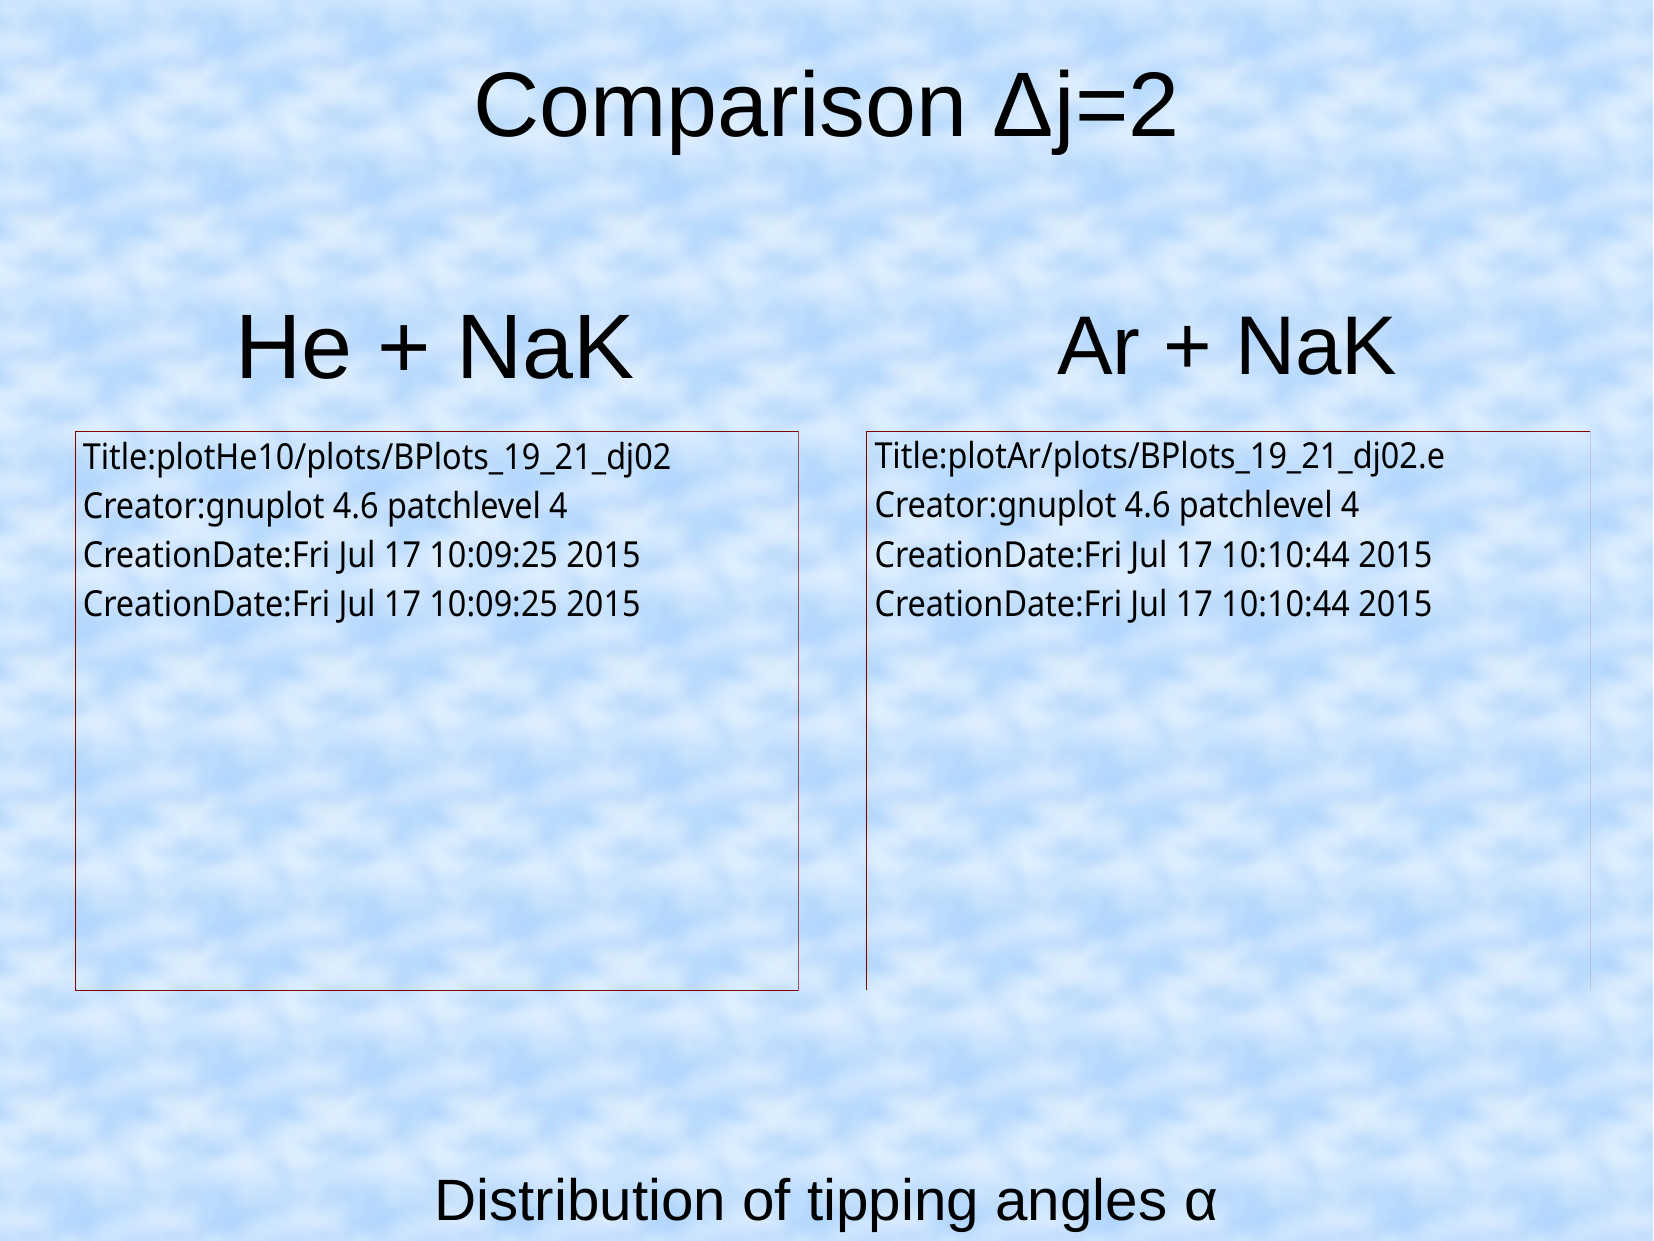

Comparison Δj=2
Ar + NaK
# He + NaK
Distribution of tipping angles α